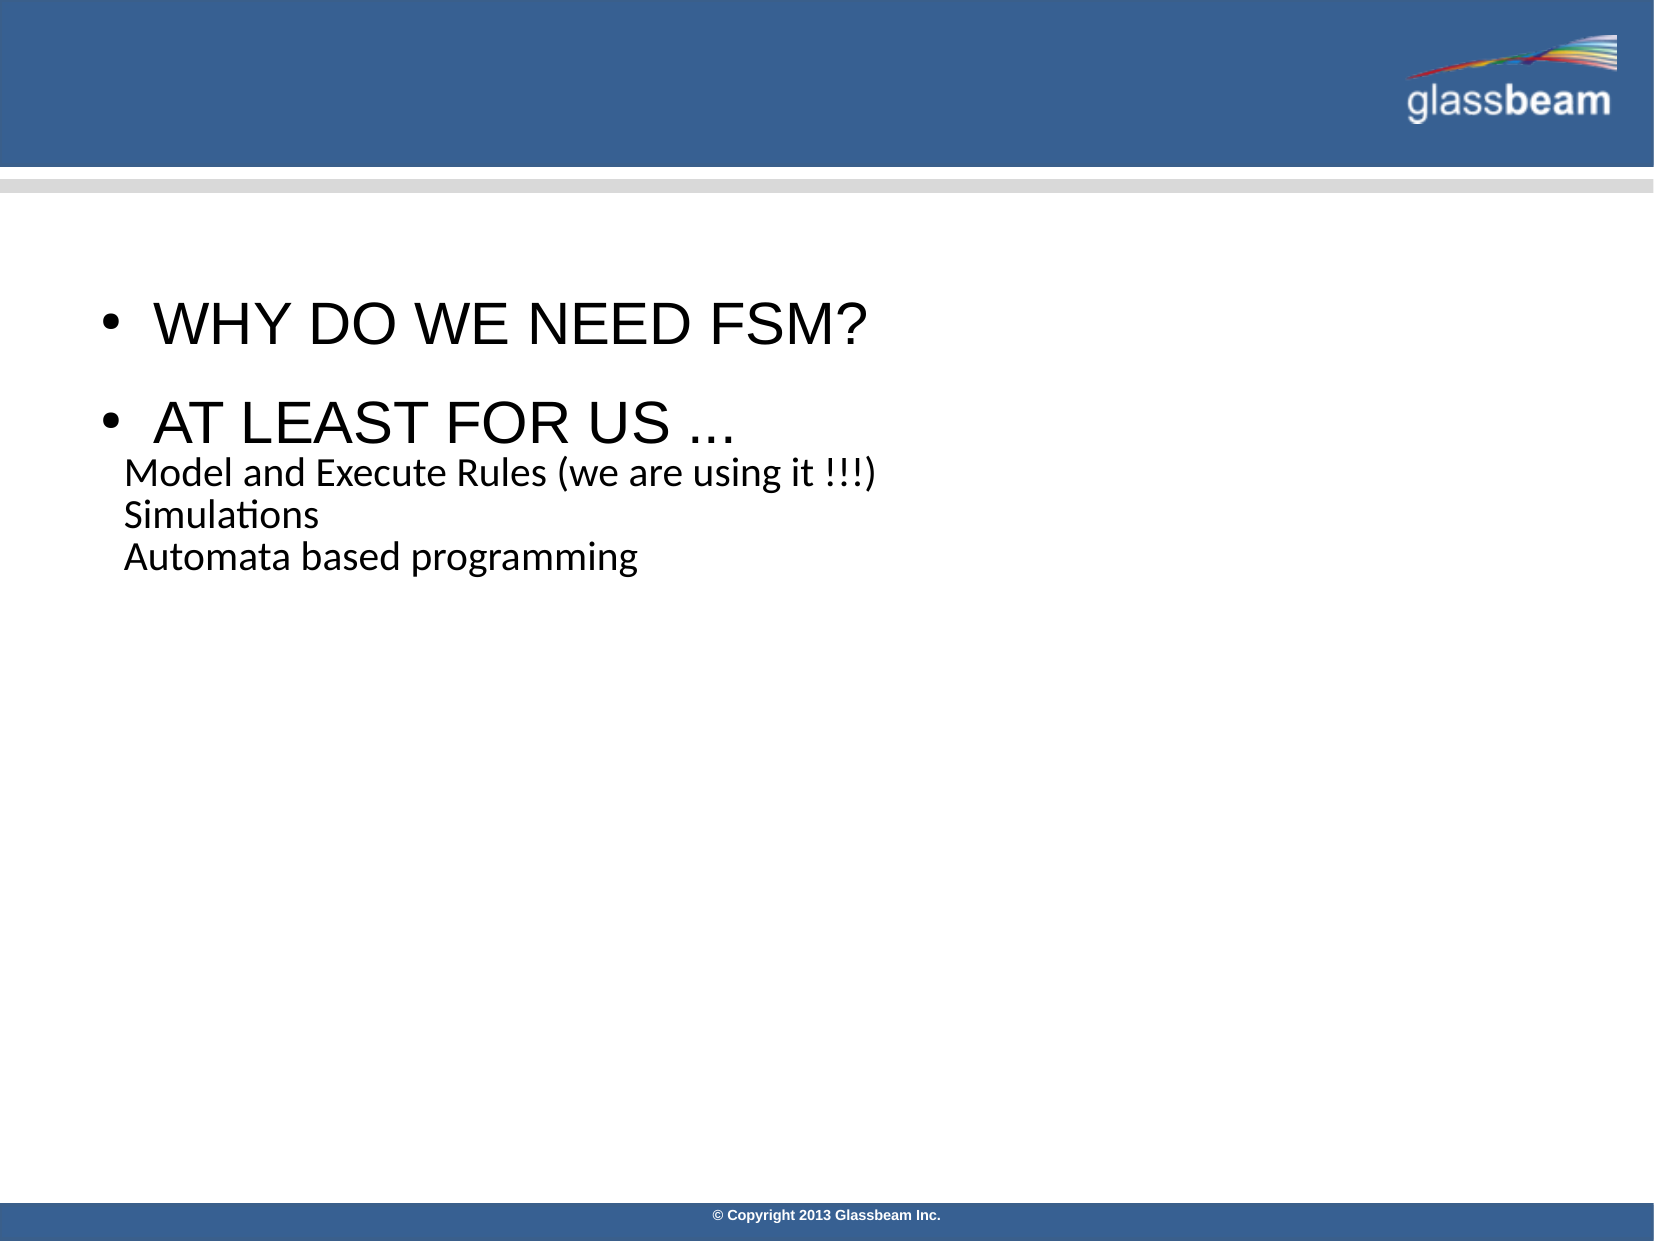

WHY DO WE NEED FSM?
AT LEAST FOR US ...
# Model and Execute Rules (we are using it !!!) Simulations Automata based programming